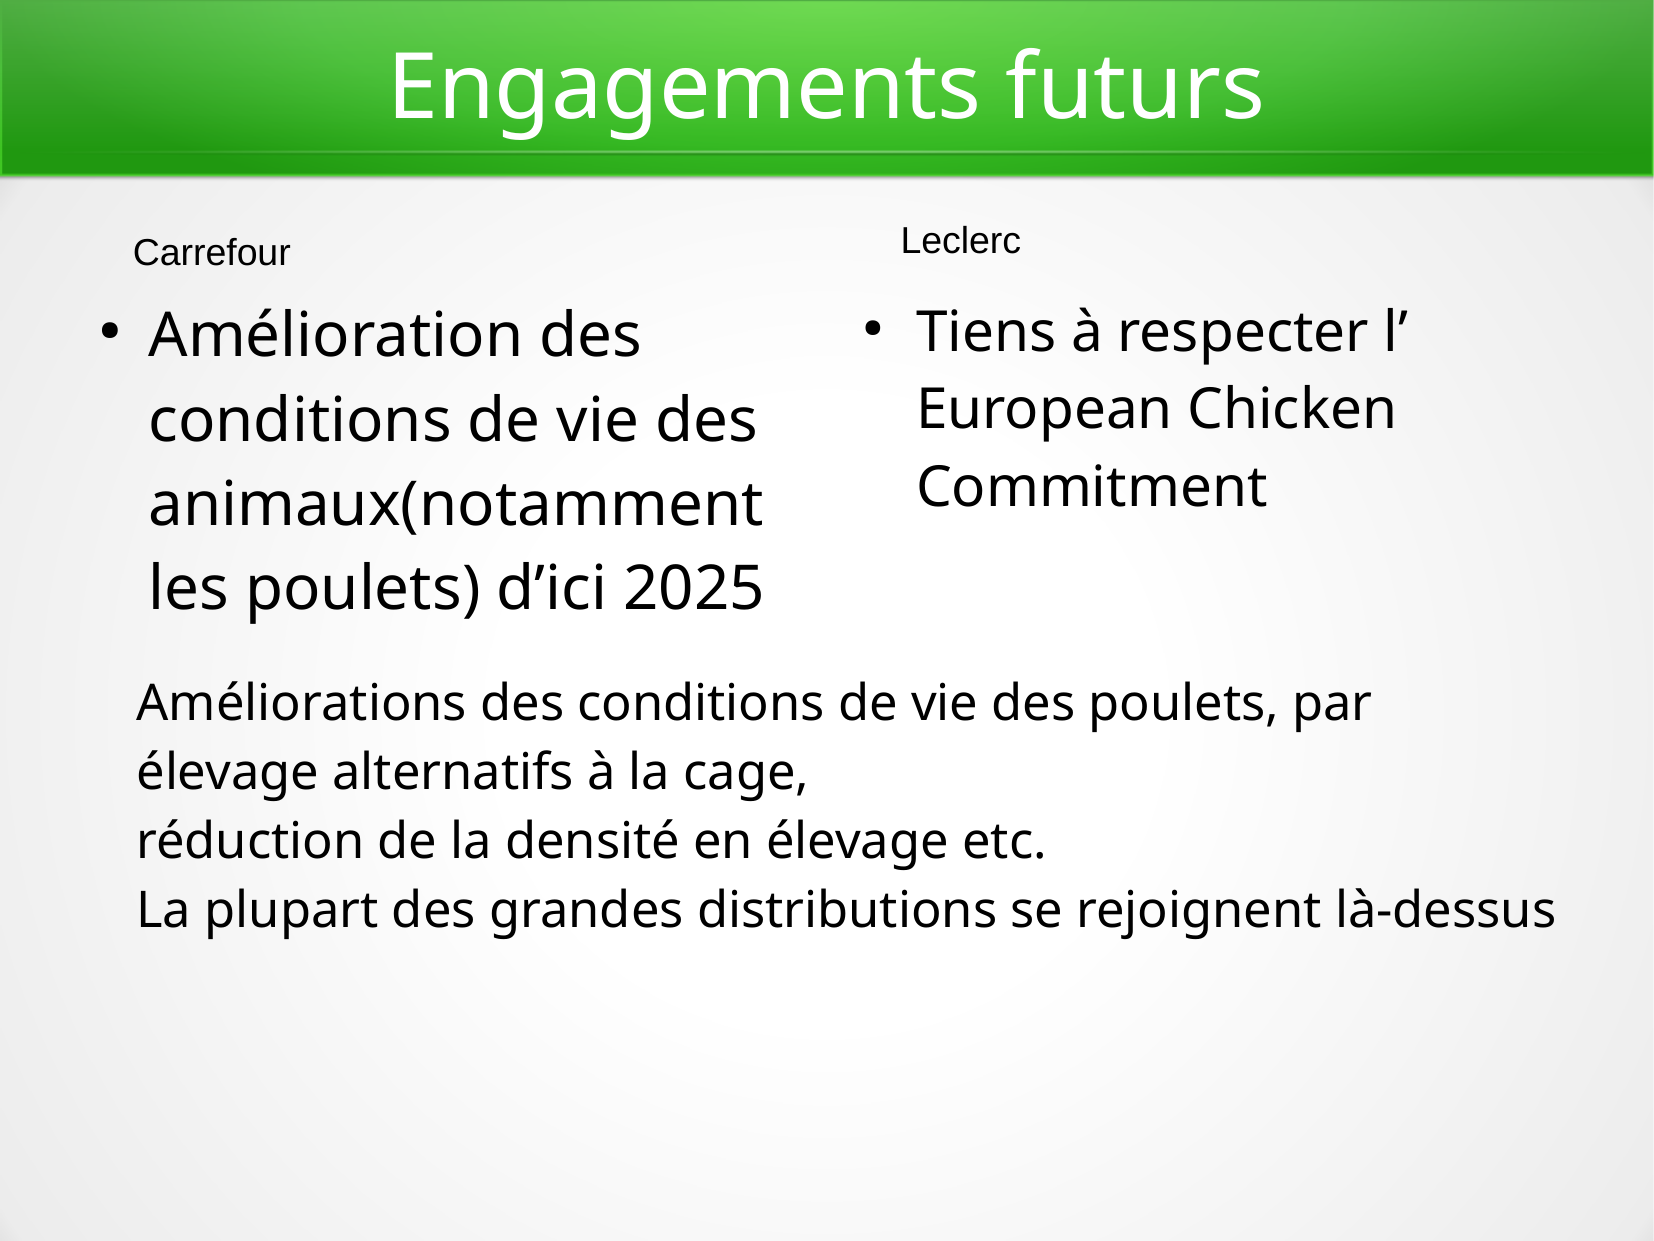

# Engagements futurs
Leclerc
Carrefour
Amélioration des conditions de vie des animaux(notamment les poulets) d’ici 2025
Tiens à respecter l’ European Chicken Commitment
Améliorations des conditions de vie des poulets, par élevage alternatifs à la cage,
réduction de la densité en élevage etc.
La plupart des grandes distributions se rejoignent là-dessus